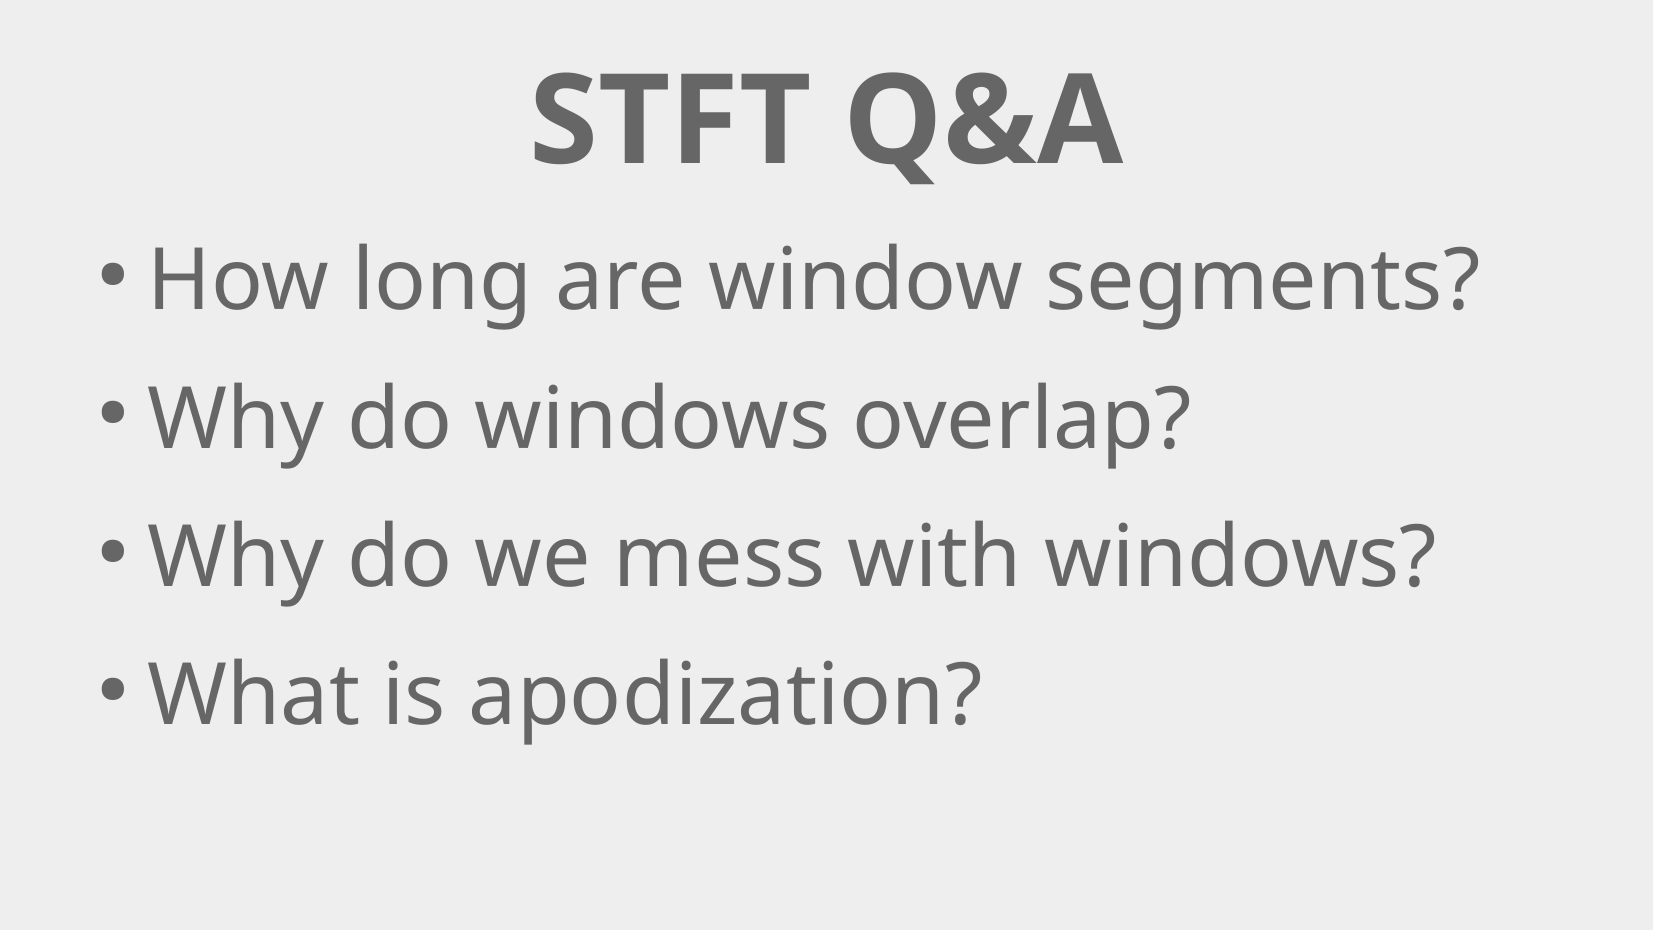

# STFT Q&A
How long are window segments?
Why do windows overlap?
Why do we mess with windows?
What is apodization?